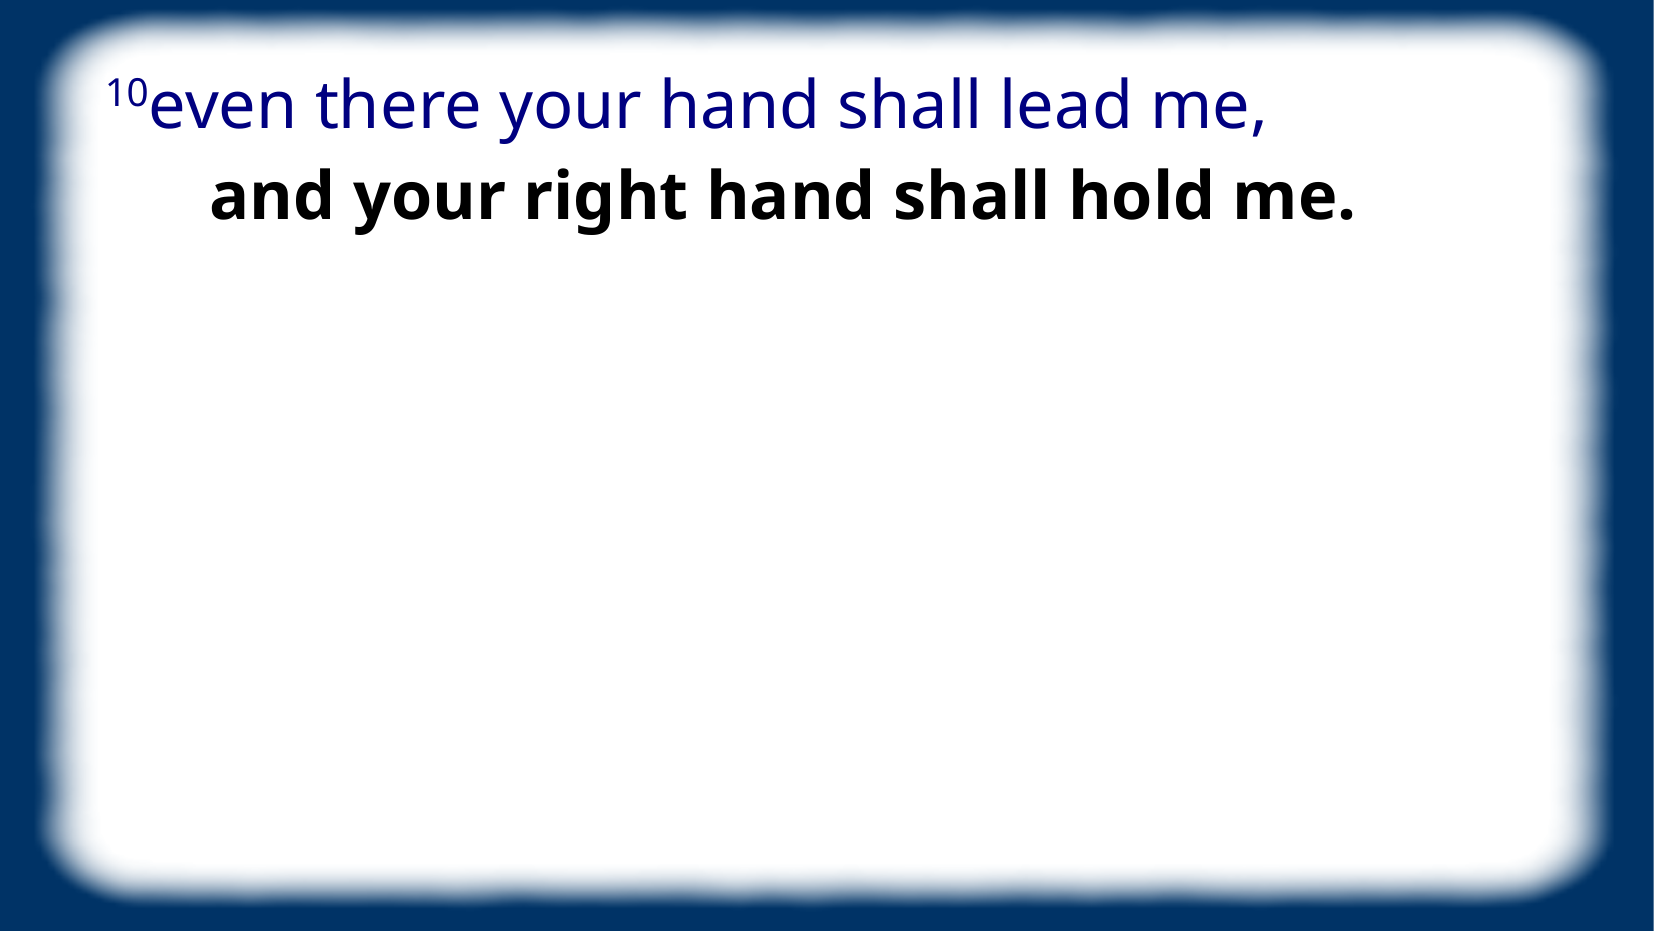

10even there your hand shall lead me,
 and your right hand shall hold me.